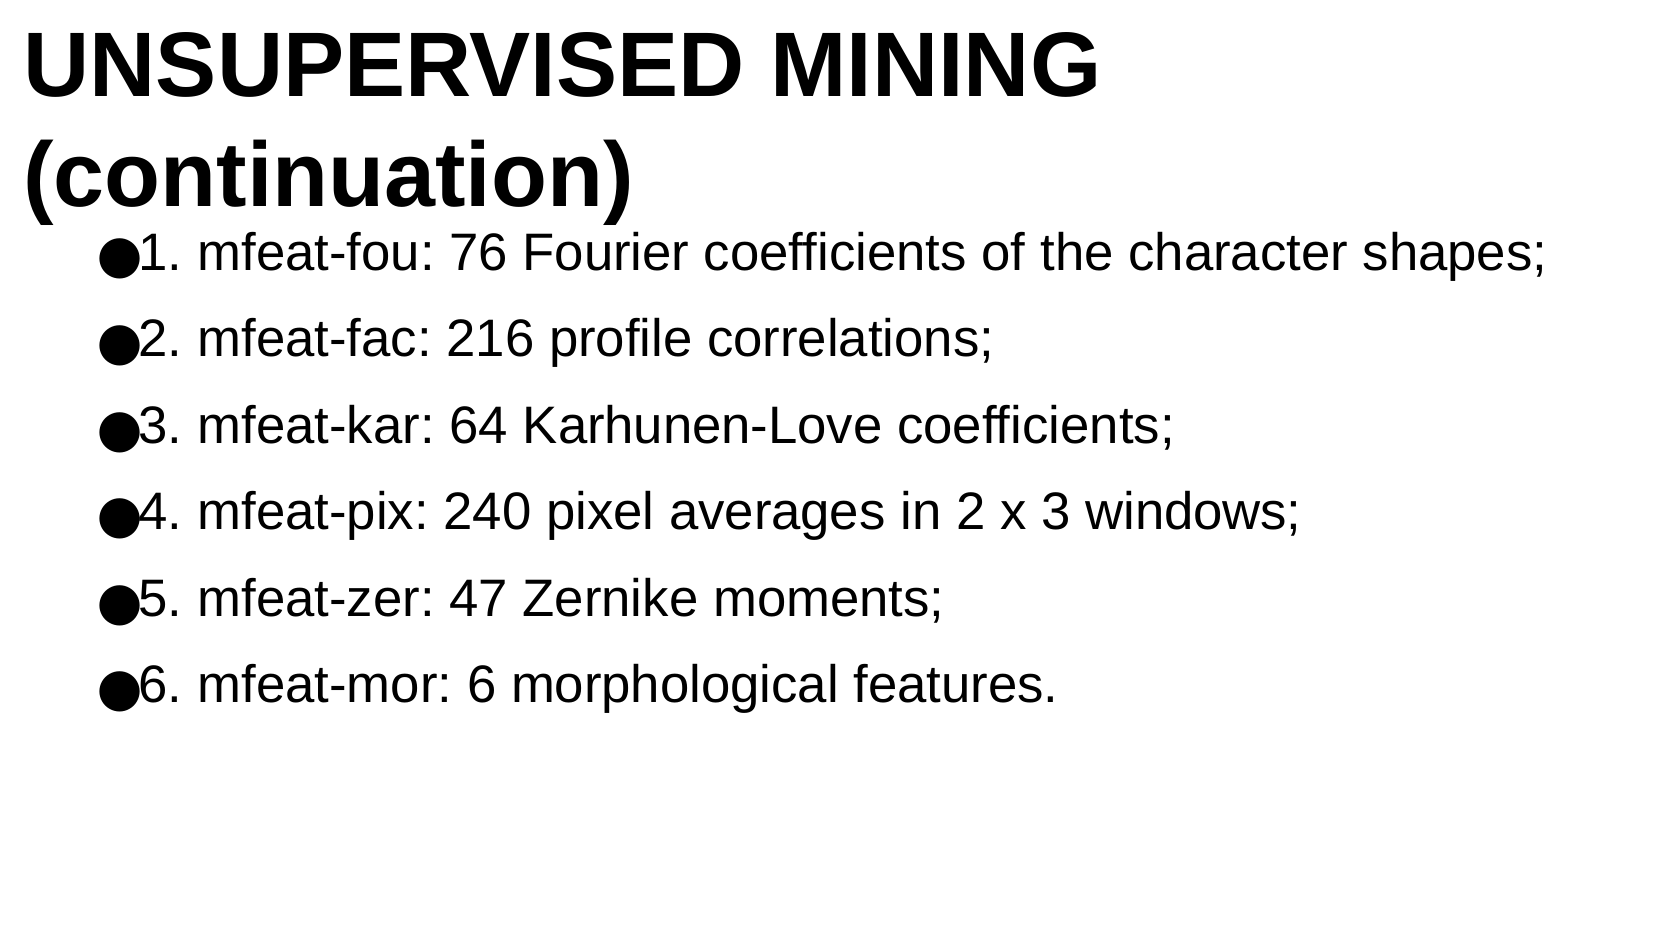

UNSUPERVISED MINING (continuation)
1. mfeat-fou: 76 Fourier coefficients of the character shapes;
2. mfeat-fac: 216 profile correlations;
3. mfeat-kar: 64 Karhunen-Love coefficients;
4. mfeat-pix: 240 pixel averages in 2 x 3 windows;
5. mfeat-zer: 47 Zernike moments;
6. mfeat-mor: 6 morphological features.